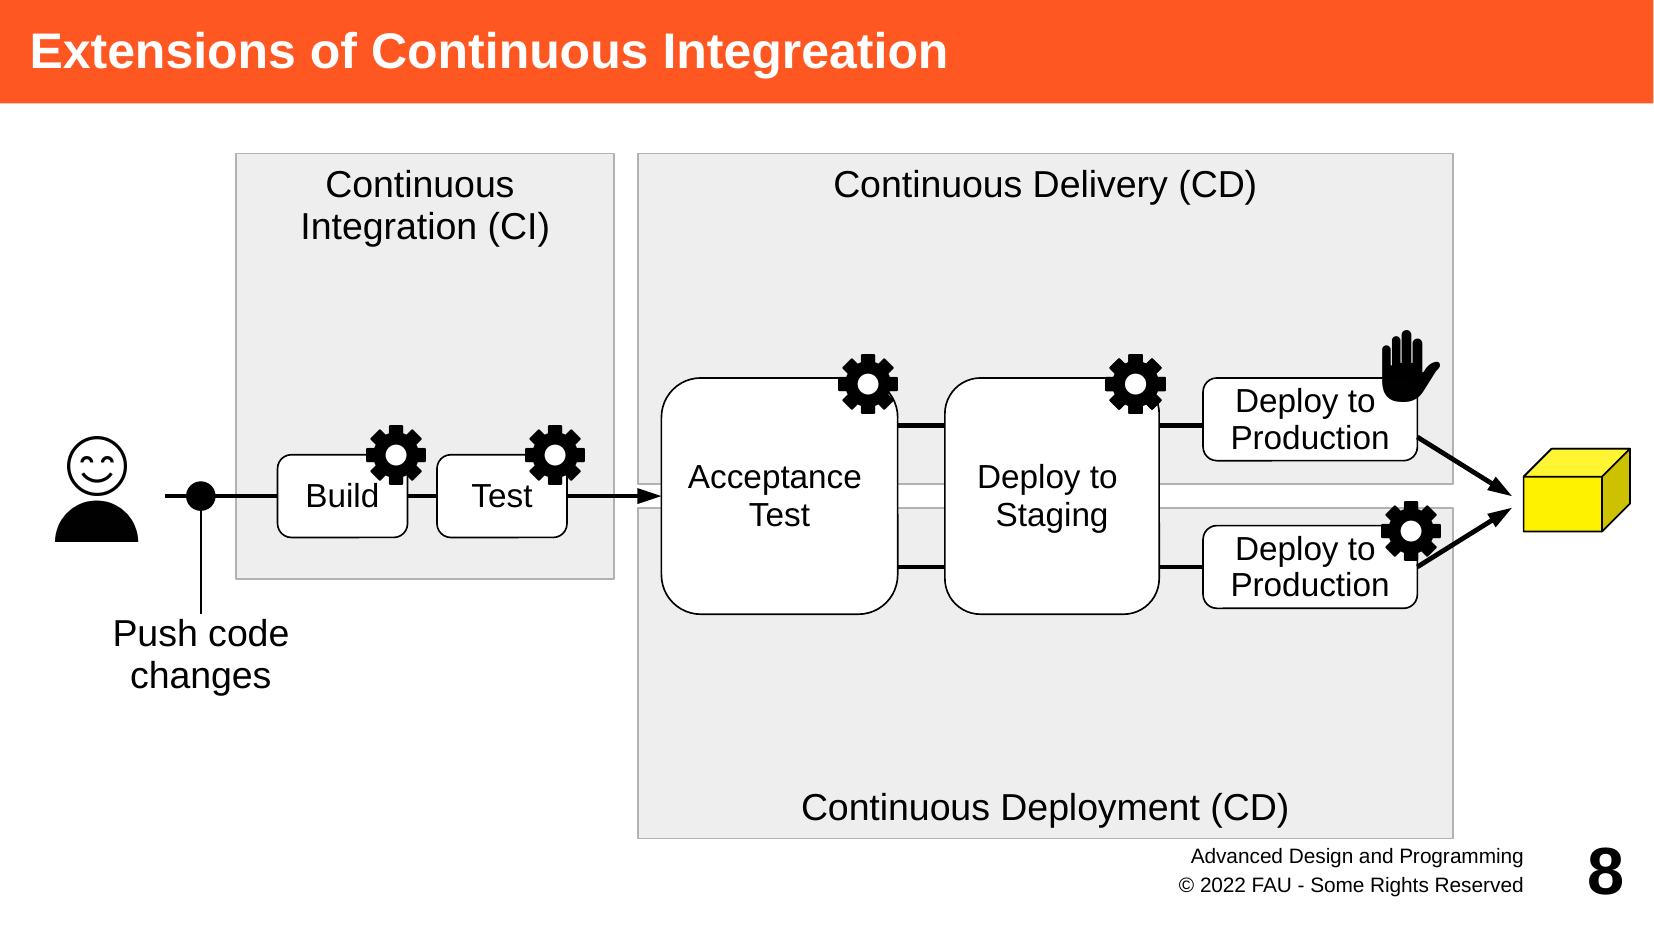

# Extensions of Continuous Integreation
Continuous
Integration (CI)
Continuous Delivery (CD)
Acceptance
Test
Deploy to
Staging
Deploy to
Production
Build
Test
Continuous Deployment (CD)
Deploy to
Production
Push code changes
Advanced Design and Programming
8
© 2022 FAU - Some Rights Reserved